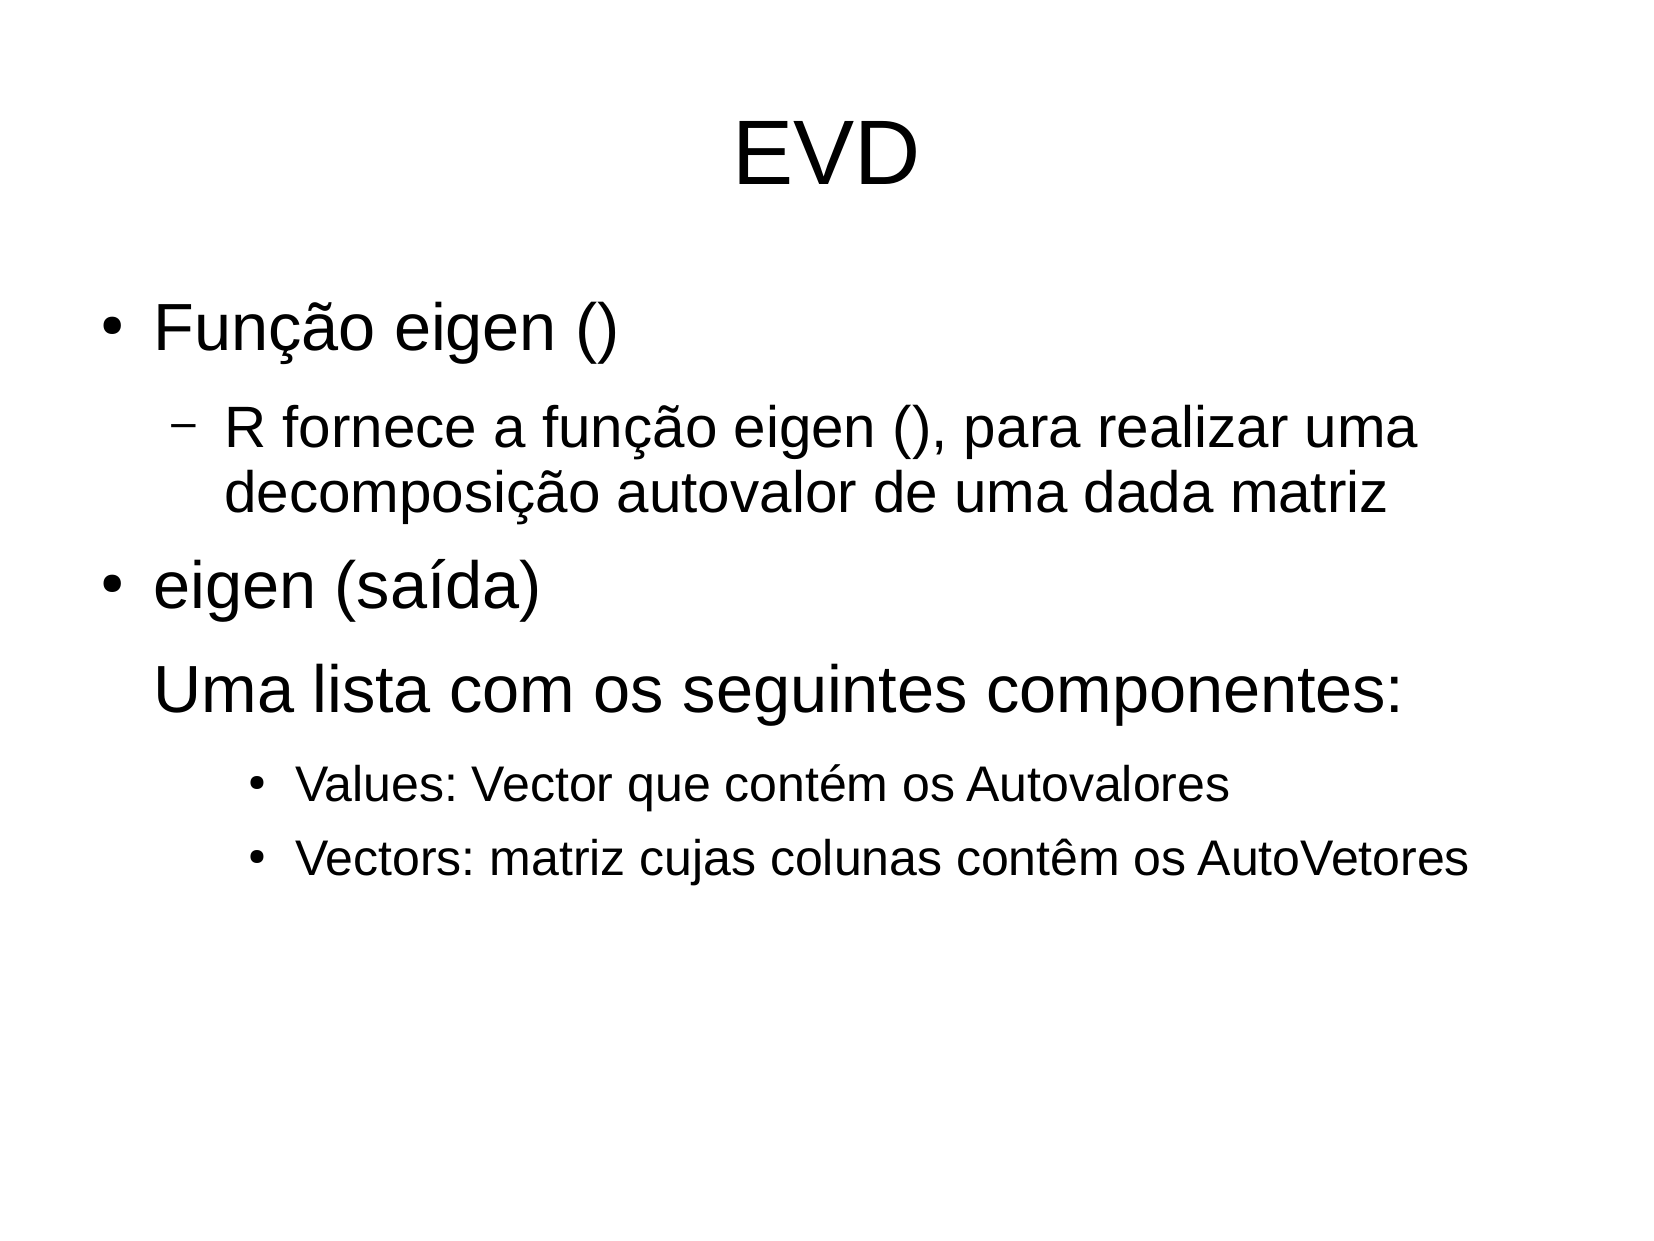

# EVD
Função eigen ()
R fornece a função eigen (), para realizar uma decomposição autovalor de uma dada matriz
eigen (saída)
Uma lista com os seguintes componentes:
Values: Vector que contém os Autovalores
Vectors: matriz cujas colunas contêm os AutoVetores